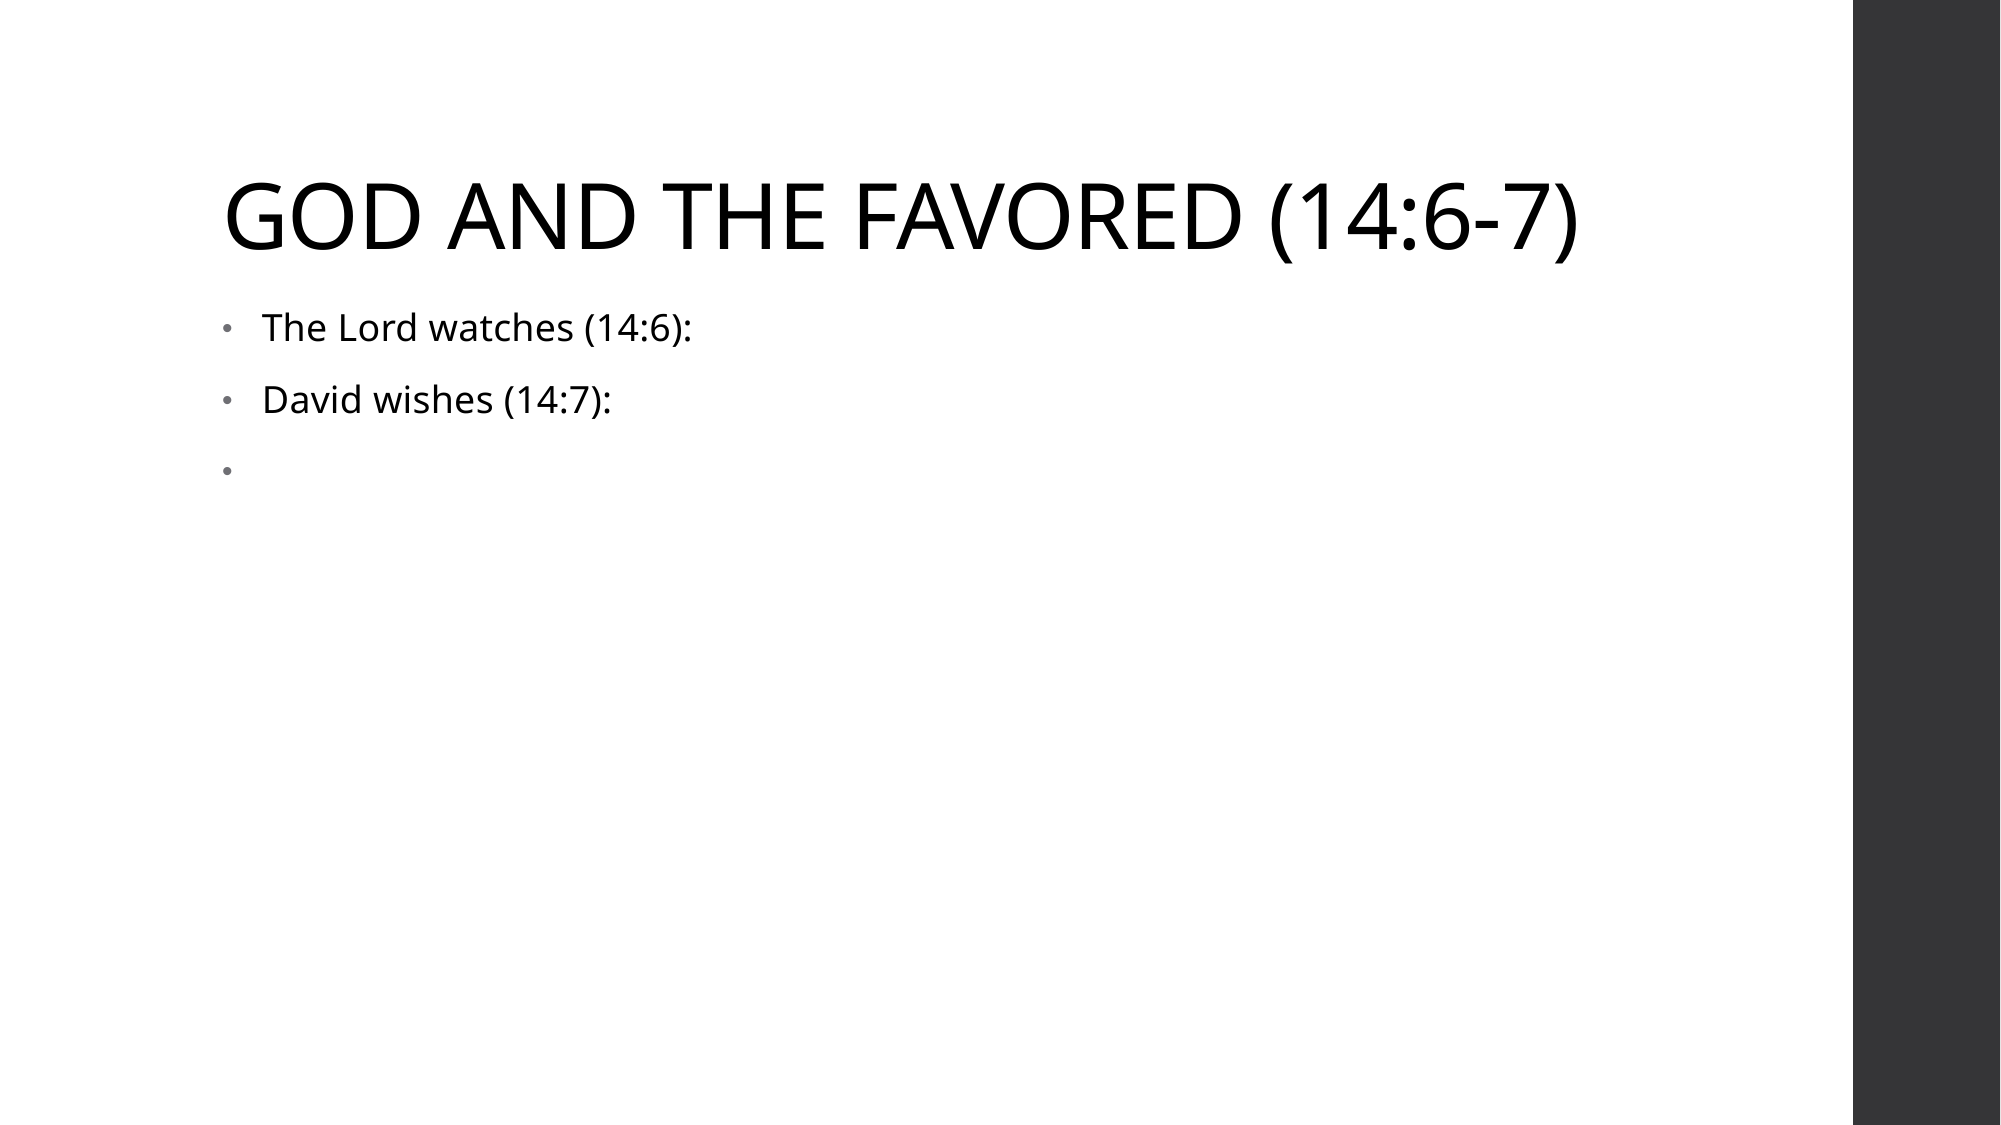

# GOD AND THE FAVORED (14:6-7)
 The Lord watches (14:6):
 David wishes (14:7):